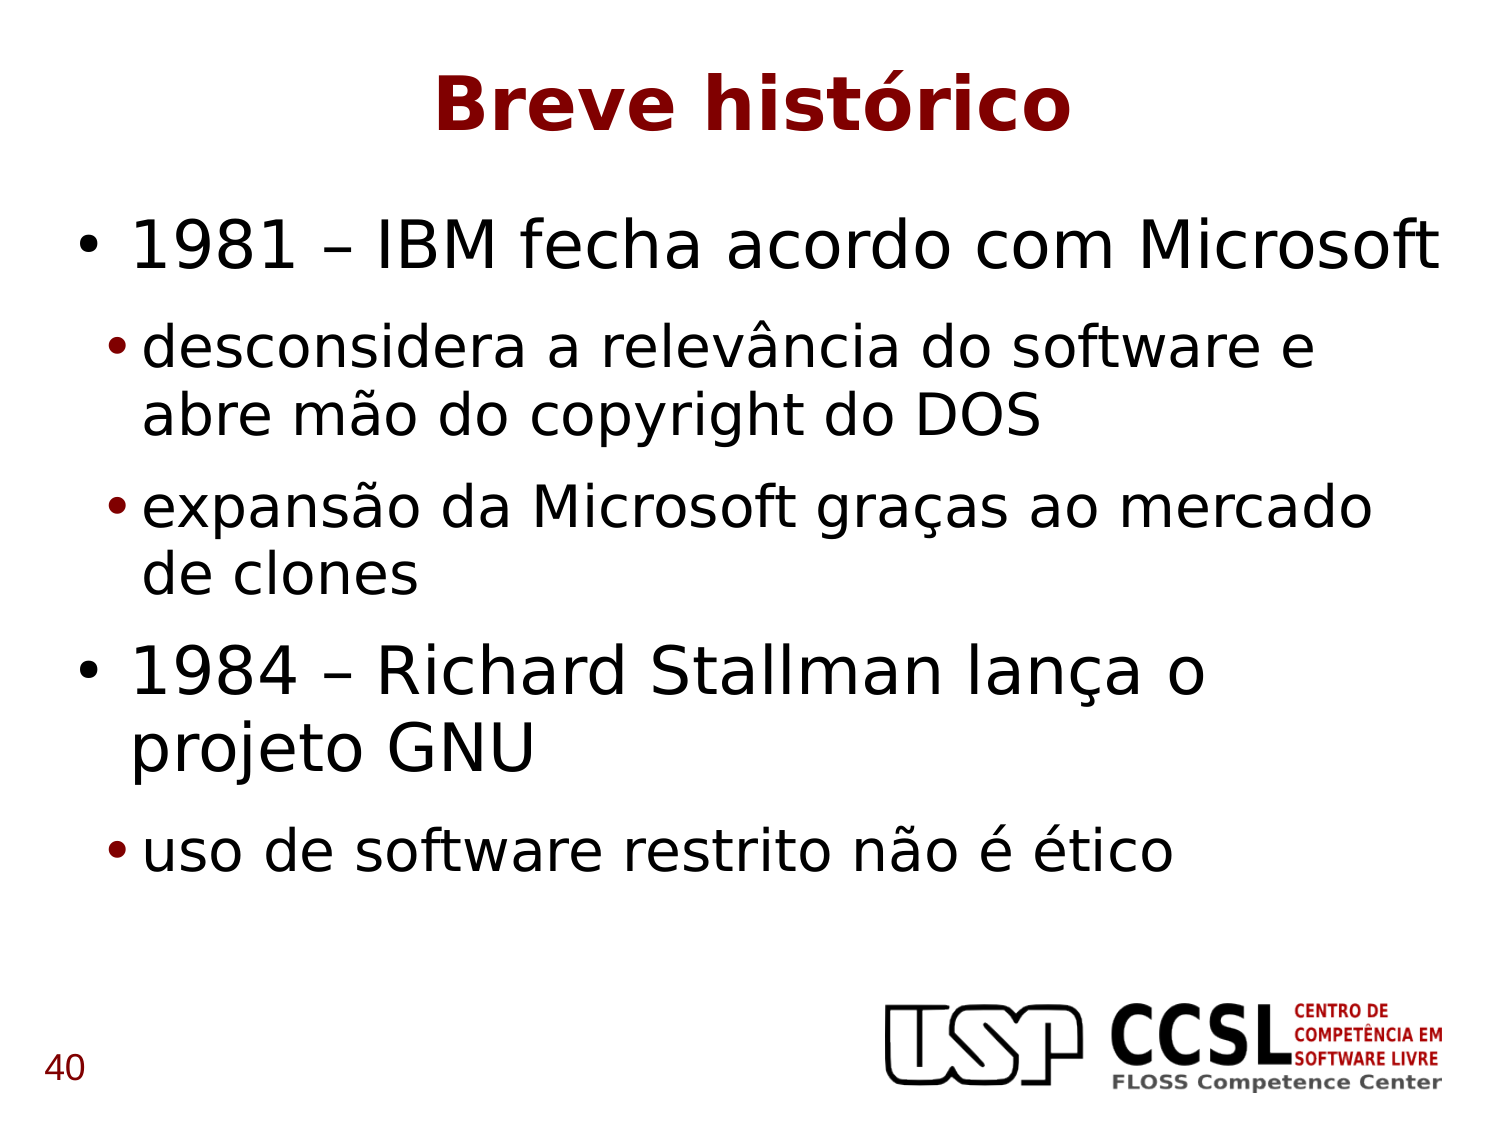

# Breve histórico
1981 – IBM fecha acordo com Microsoft
desconsidera a relevância do software e abre mão do copyright do DOS
expansão da Microsoft graças ao mercado de clones
1984 – Richard Stallman lança o projeto GNU
uso de software restrito não é ético